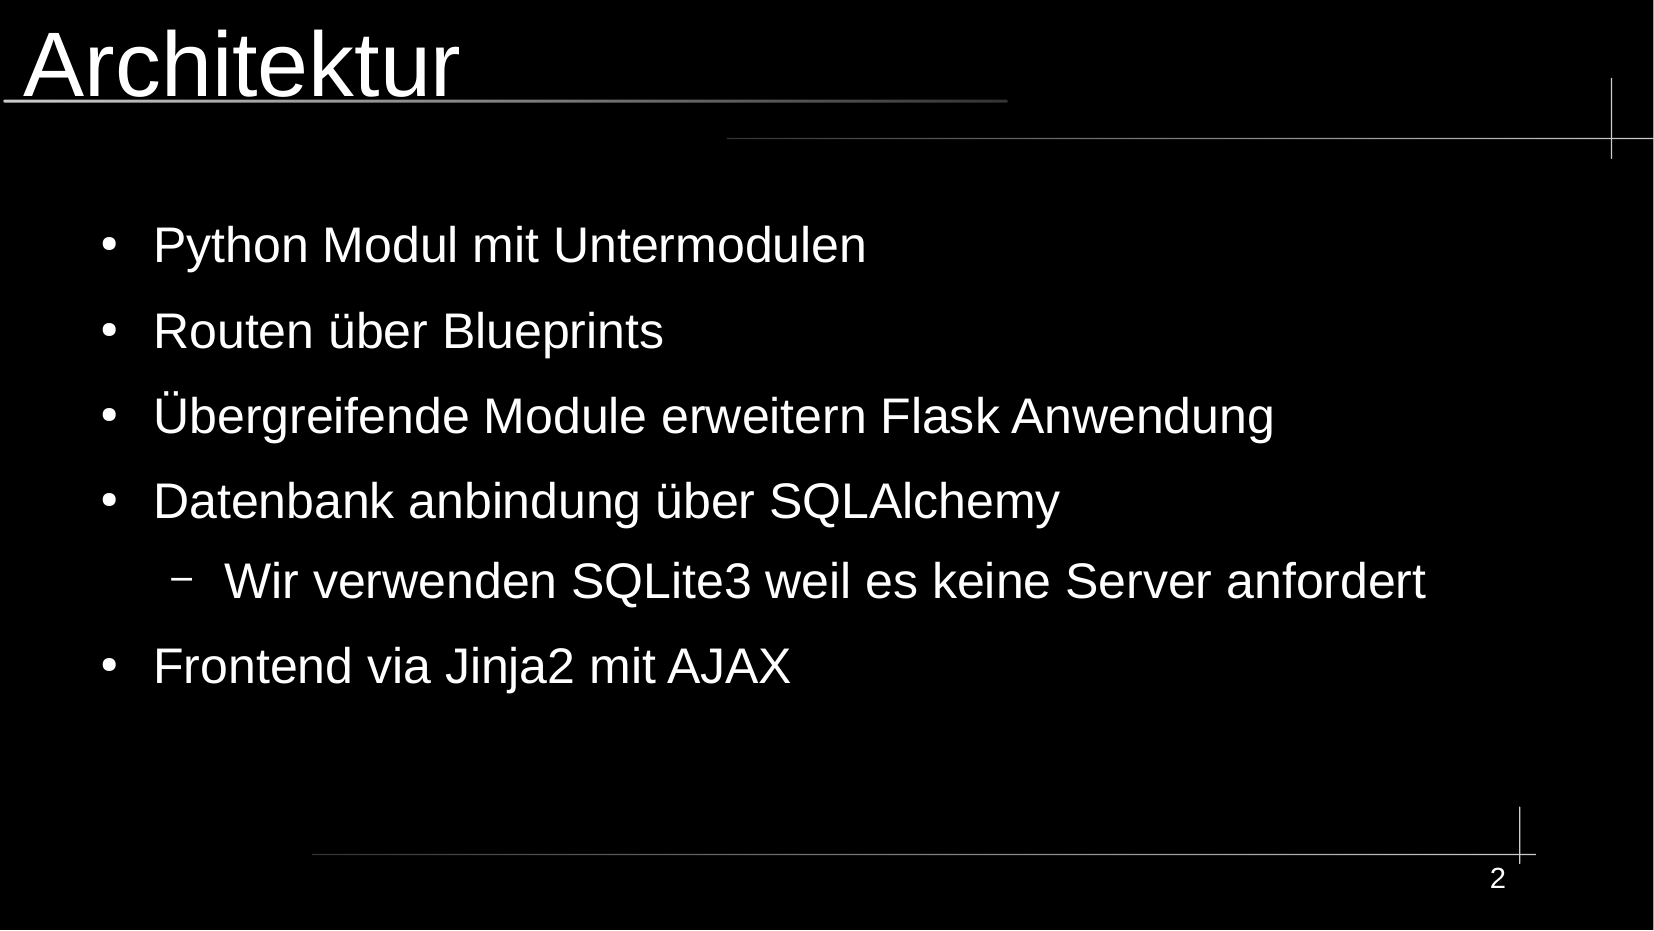

# Architektur
Python Modul mit Untermodulen
Routen über Blueprints
Übergreifende Module erweitern Flask Anwendung
Datenbank anbindung über SQLAlchemy
Wir verwenden SQLite3 weil es keine Server anfordert
Frontend via Jinja2 mit AJAX
2